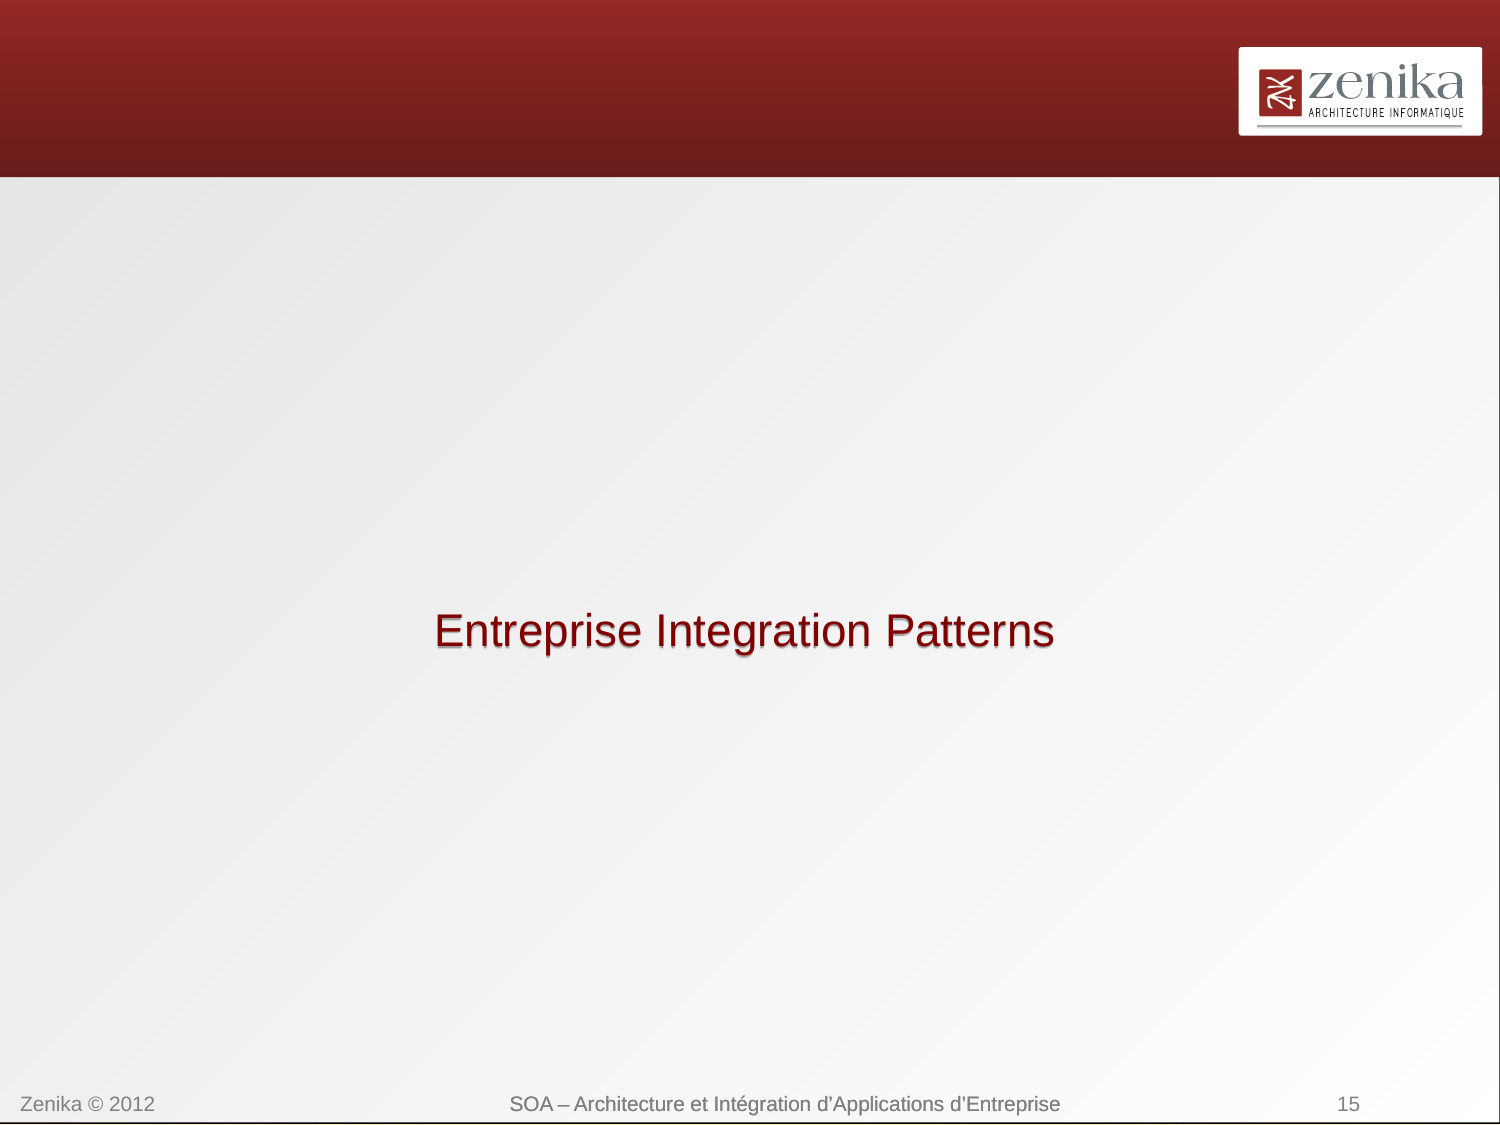

# Entreprise Integration Patterns
SOA – Architecture et Intégration d’Applications d’Entreprise